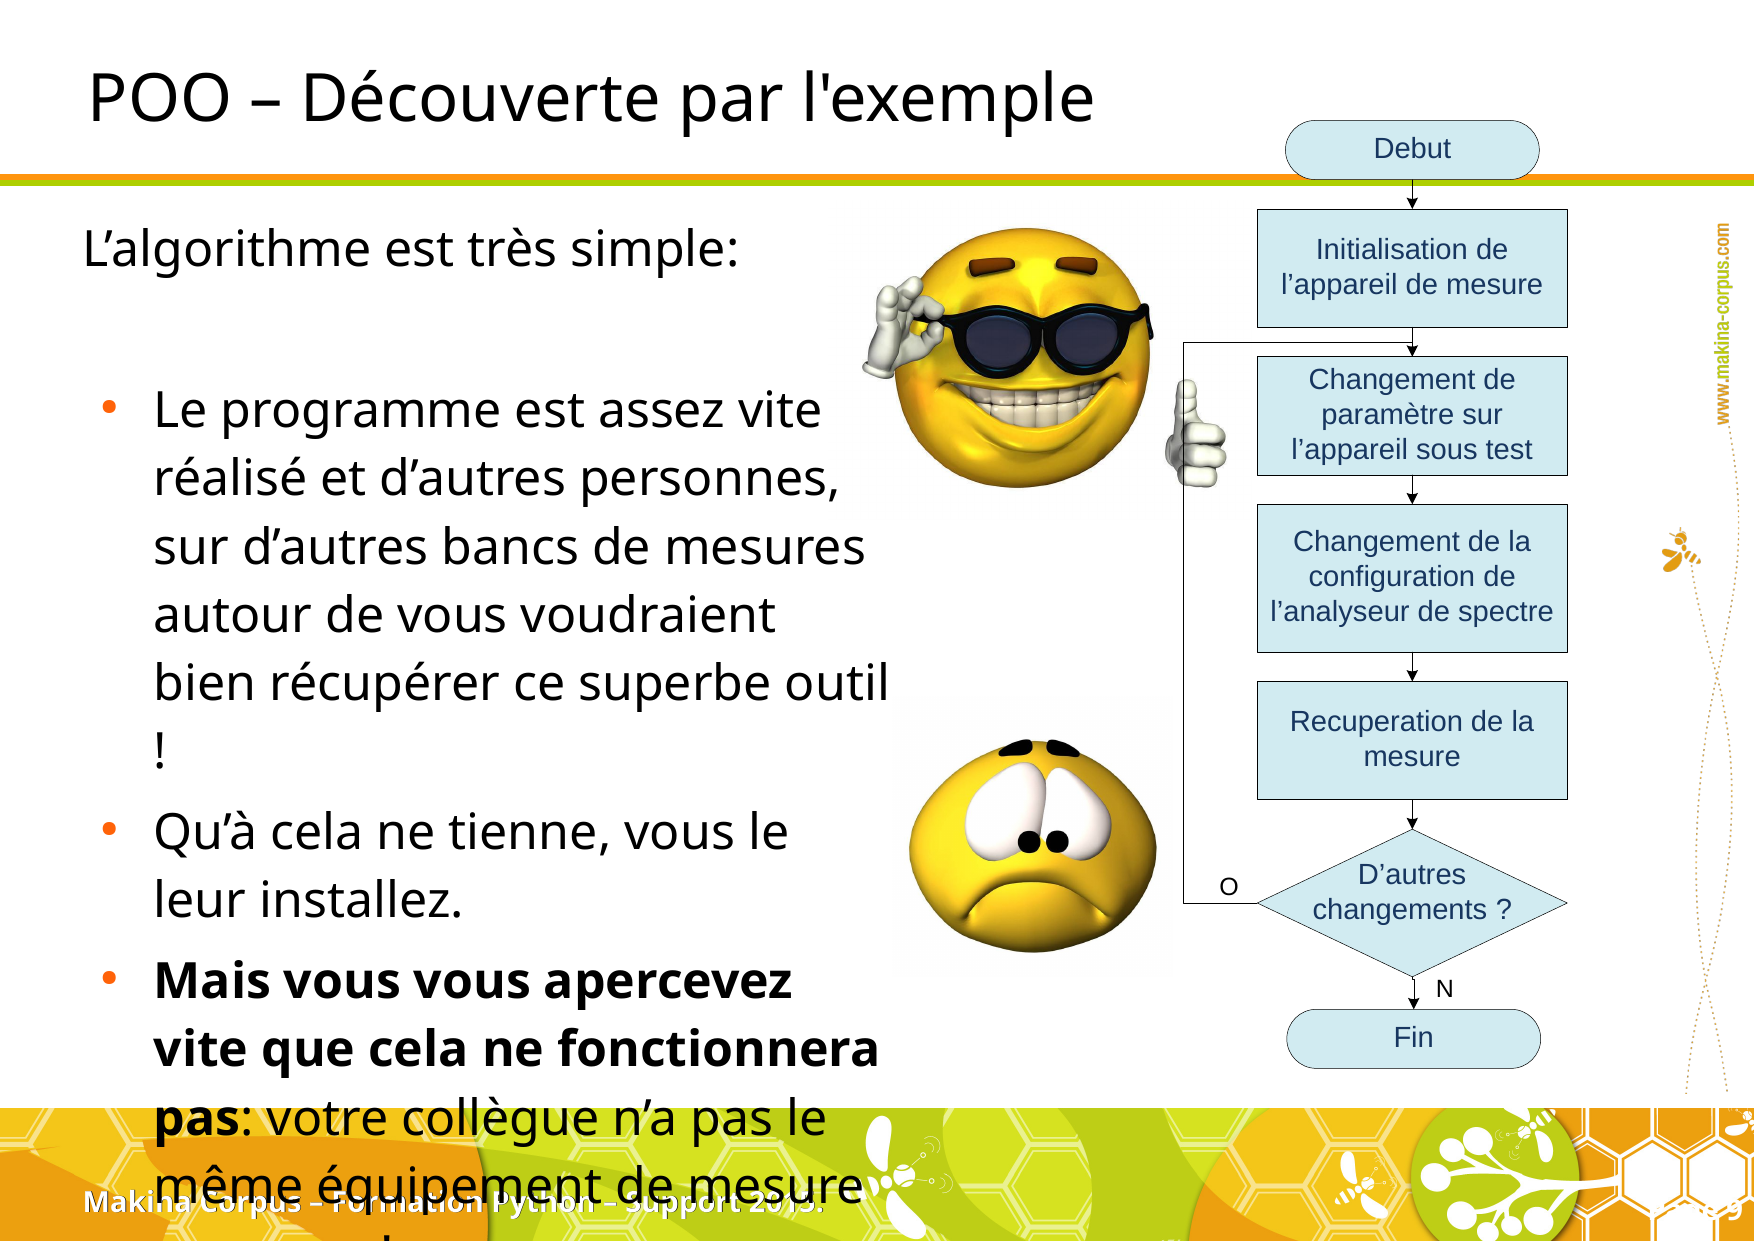

# POO – Découverte par l'exemple
L’algorithme est très simple:
Le programme est assez vite réalisé et d’autres personnes, sur d’autres bancs de mesures autour de vous voudraient bien récupérer ce superbe outil !
Qu’à cela ne tienne, vous le leur installez.
Mais vous vous apercevez vite que cela ne fonctionnera pas: votre collègue n’a pas le même équipement de mesure que vous !
tesg
9